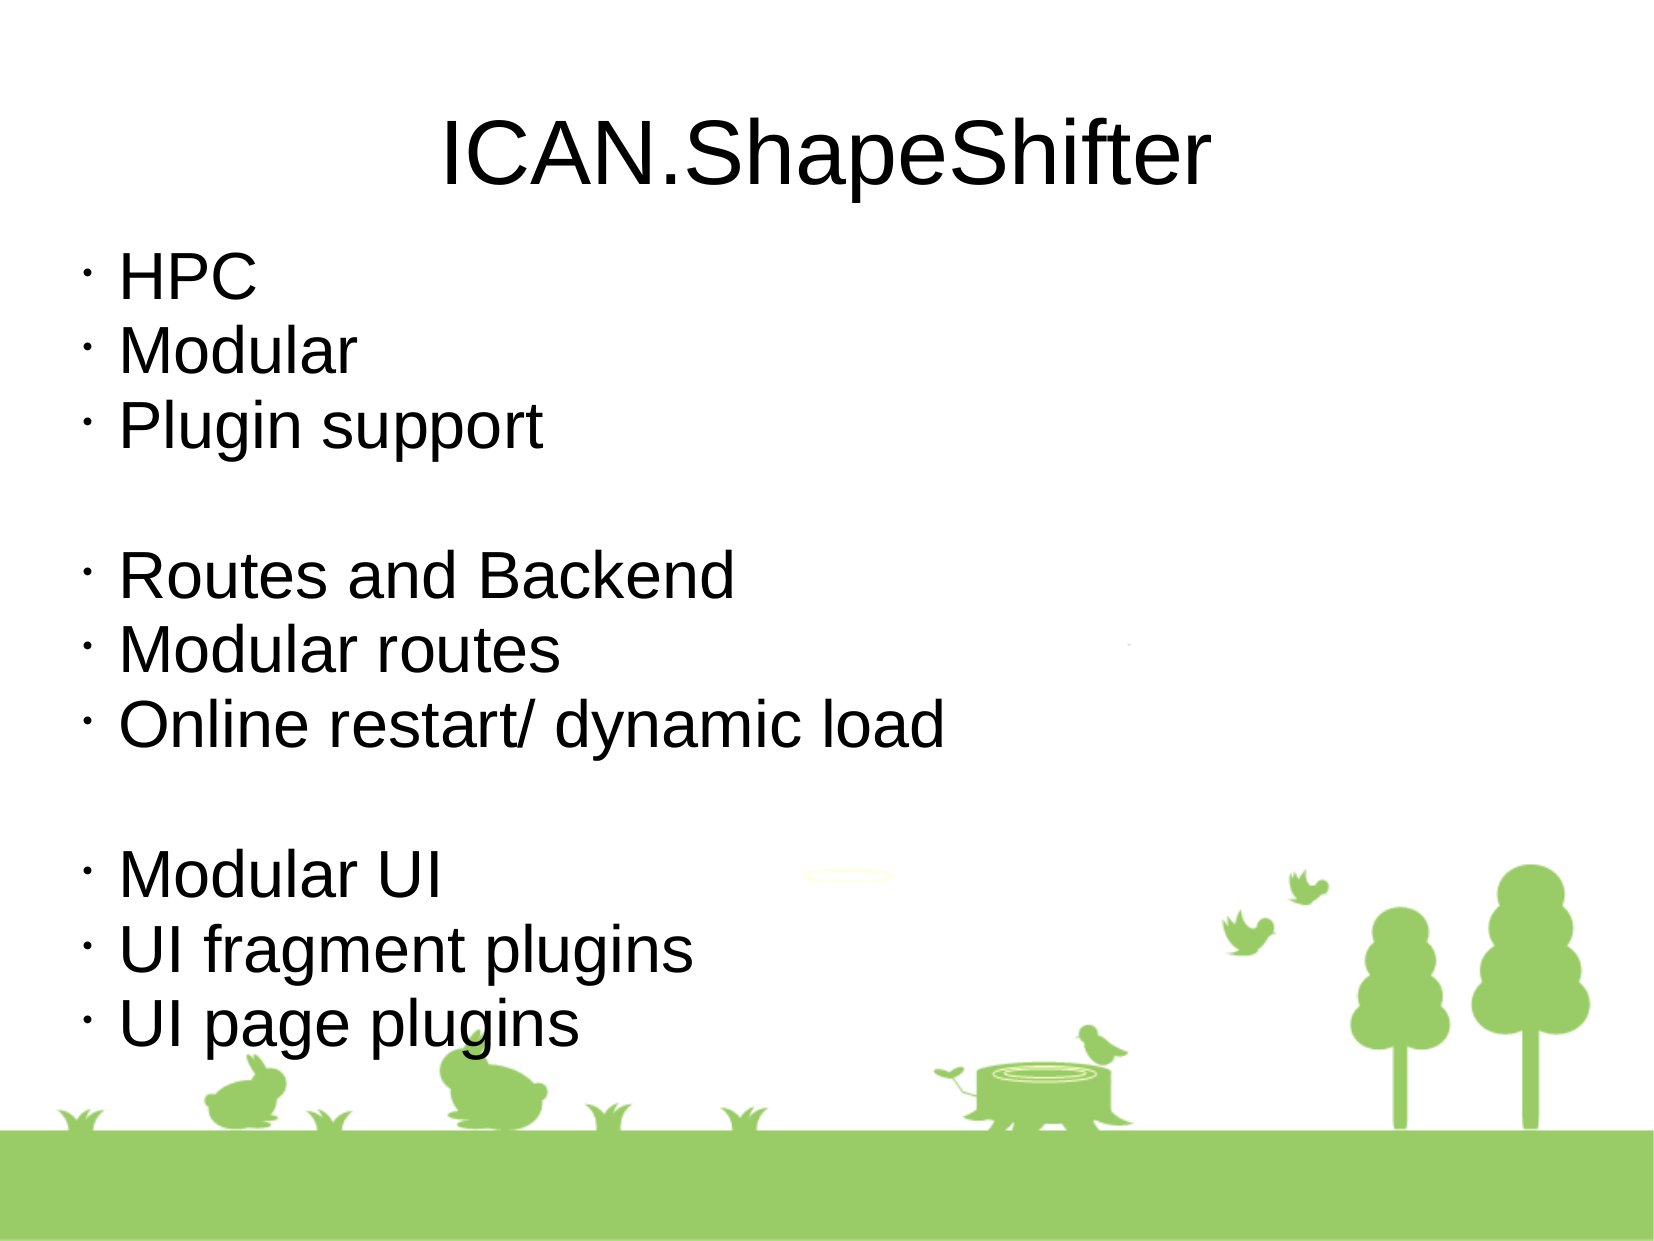

# ICAN.ShapeShifter
HPC
Modular
Plugin support
Routes and Backend
Modular routes
Online restart/ dynamic load
Modular UI
UI fragment plugins
UI page plugins